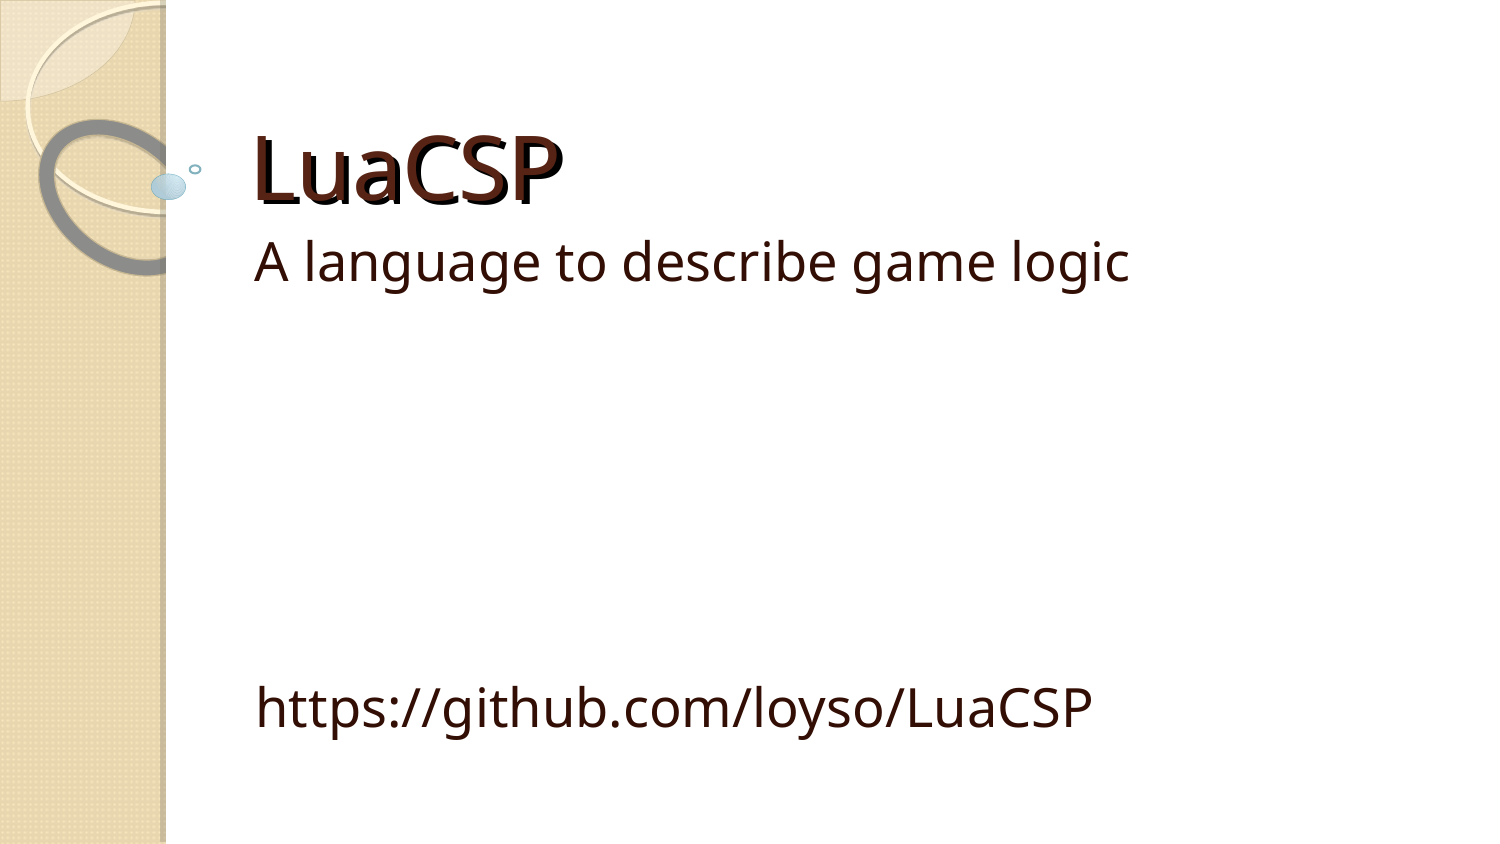

# LuaCSP
A language to describe game logic
https://github.com/loyso/LuaCSP